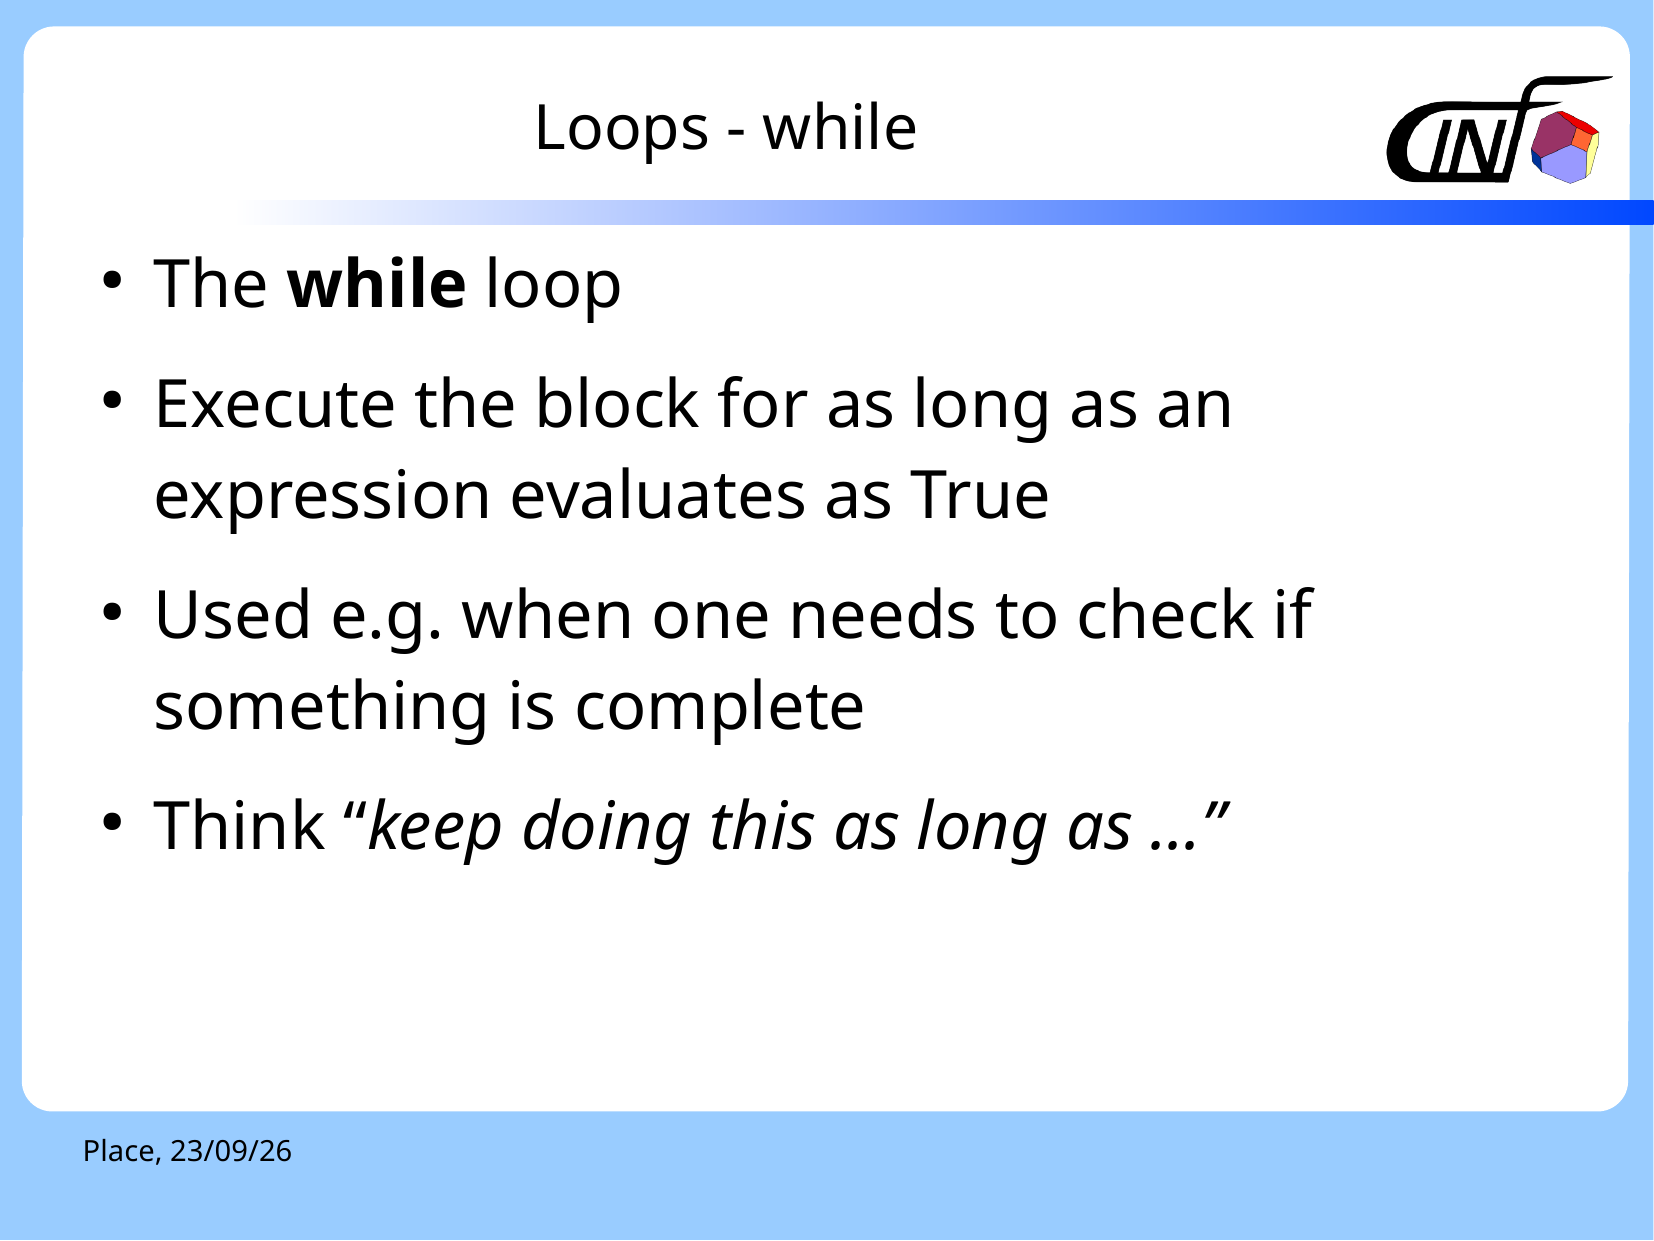

# Loops - while
The while loop
Execute the block for as long as an expression evaluates as True
Used e.g. when one needs to check if something is complete
Think “keep doing this as long as ...”